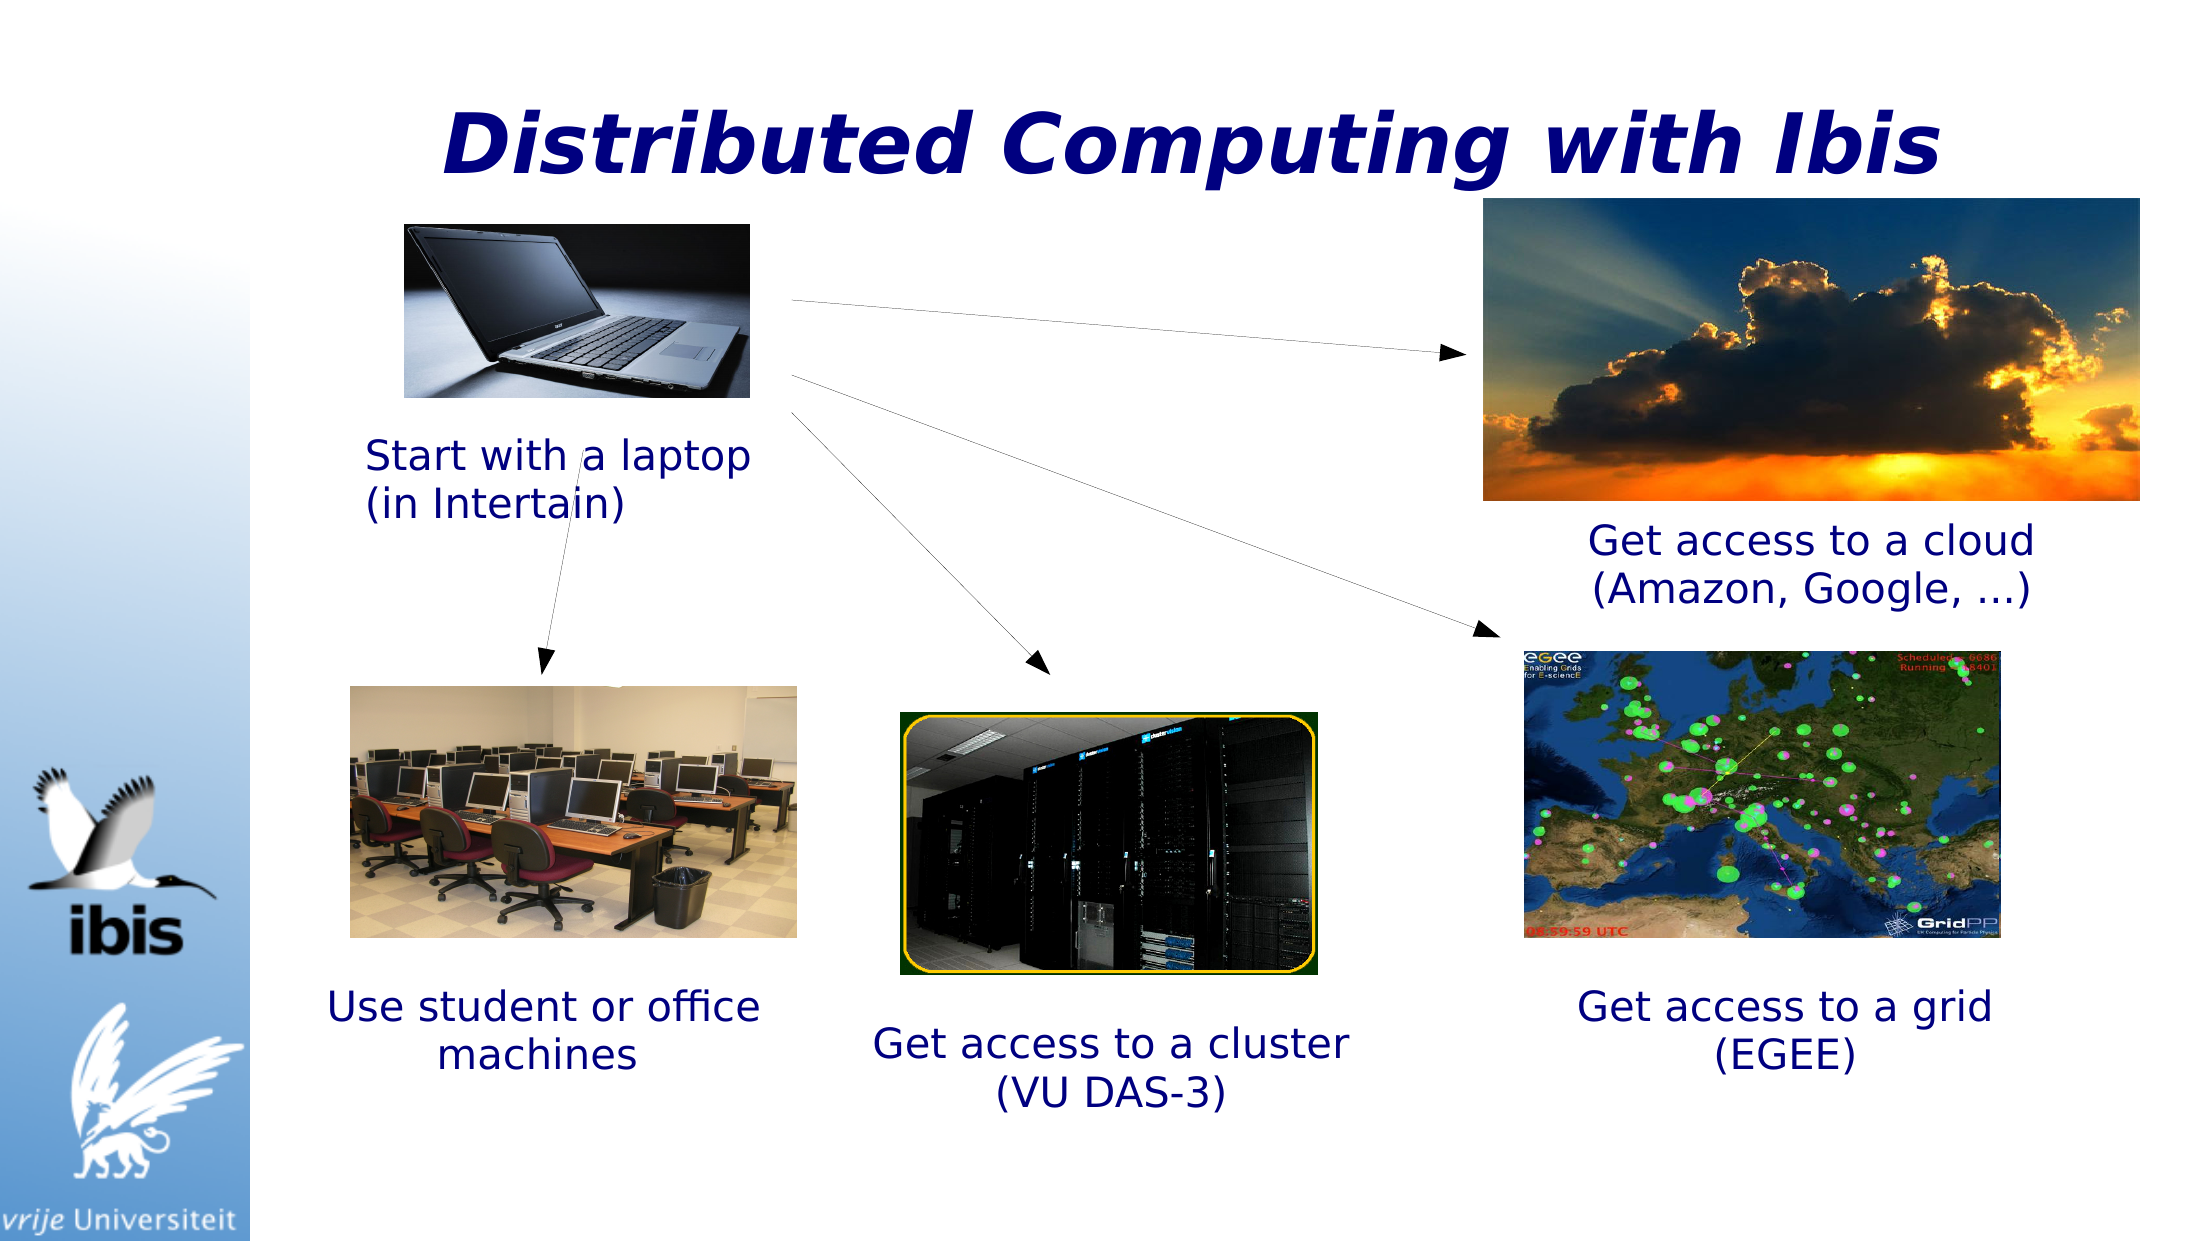

# Distributed Computing with Ibis
Start with a laptop (in Intertain)
Get access to a cloud
(Amazon, Google, ...)
Use student or office machines
Get access to a grid (EGEE)
Get access to a cluster
(VU DAS-3)